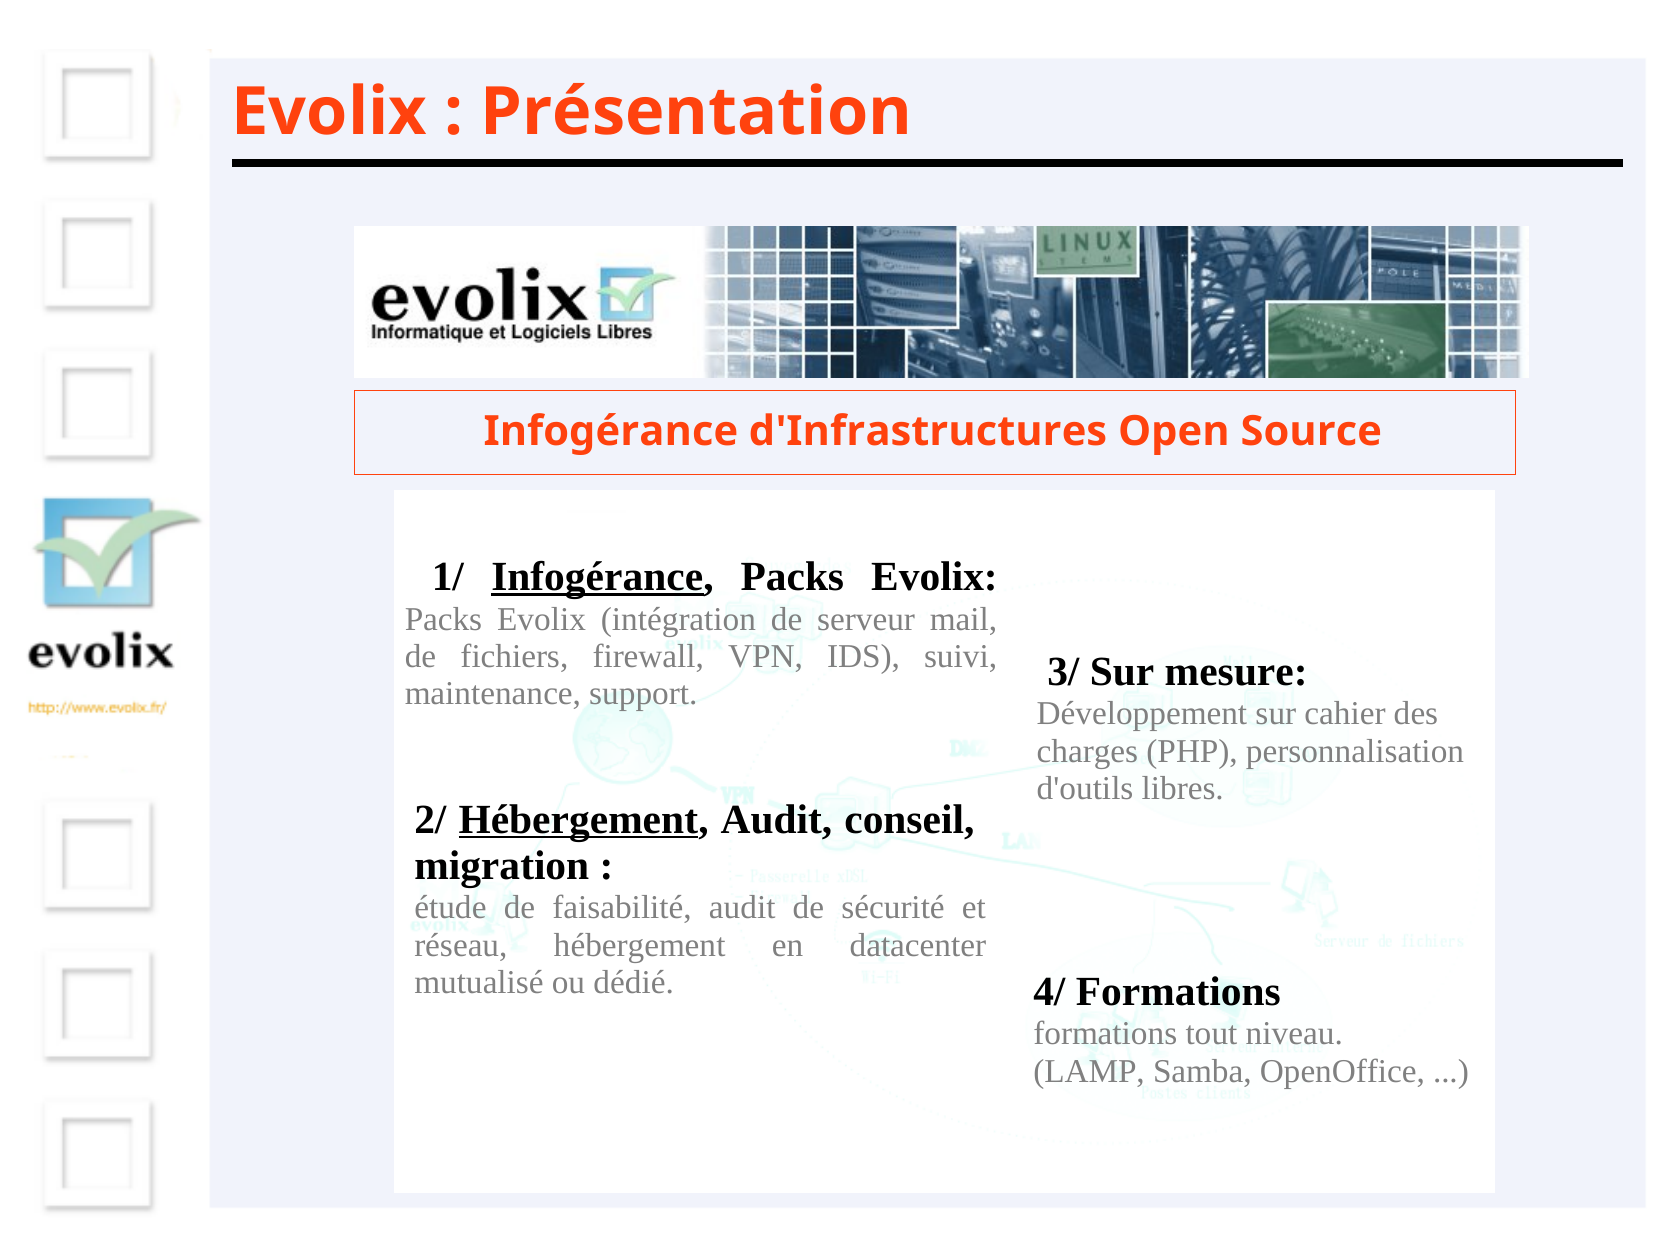

Evolix : Présentation
Infogérance d'Infrastructures Open Source
 1/ Infogérance, Packs Evolix:
Packs Evolix (intégration de serveur mail, de fichiers, firewall, VPN, IDS), suivi, maintenance, support.
 3/ Sur mesure:
Développement sur cahier des charges (PHP), personnalisation d'outils libres.
2/ Hébergement, Audit, conseil, migration :
étude de faisabilité, audit de sécurité et réseau, hébergement en datacenter mutualisé ou dédié.
4/ Formations
formations tout niveau.
(LAMP, Samba, OpenOffice, ...)